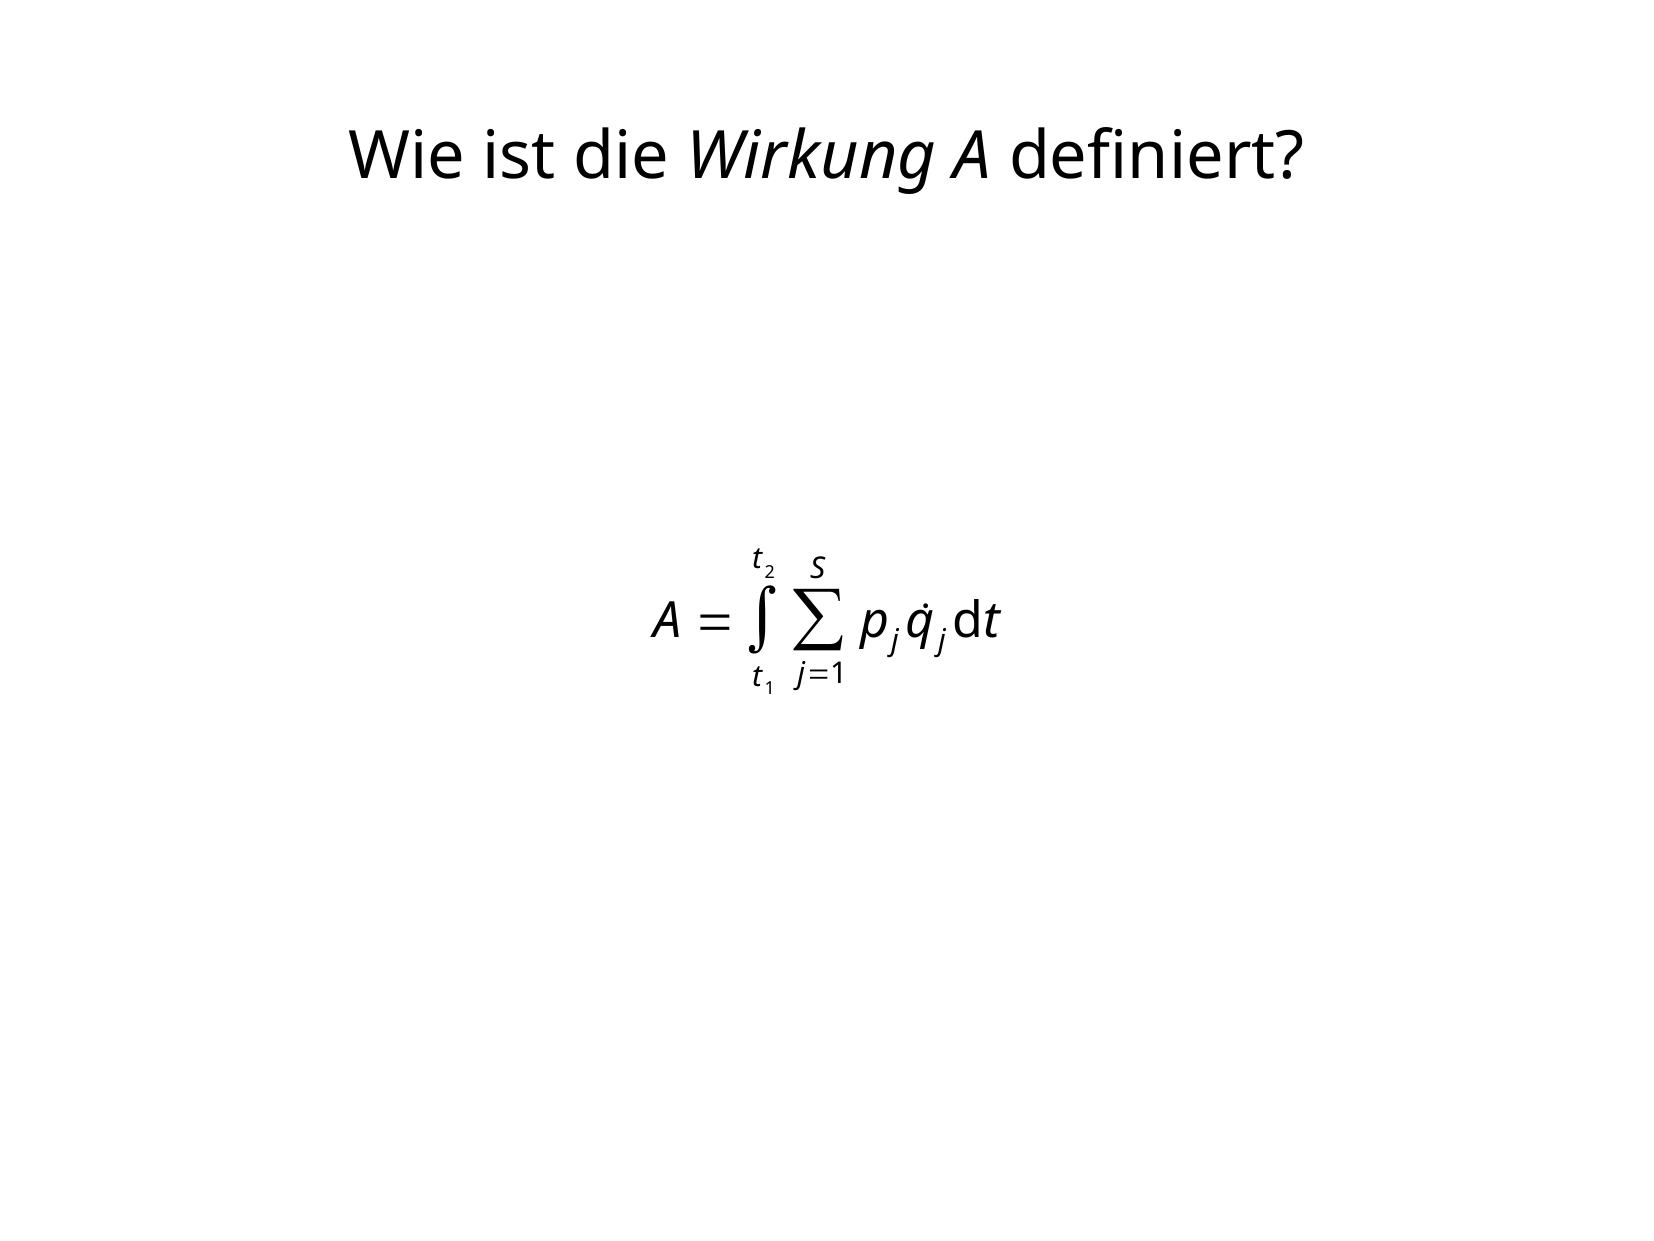

# Wie ist die Wirkung A definiert?